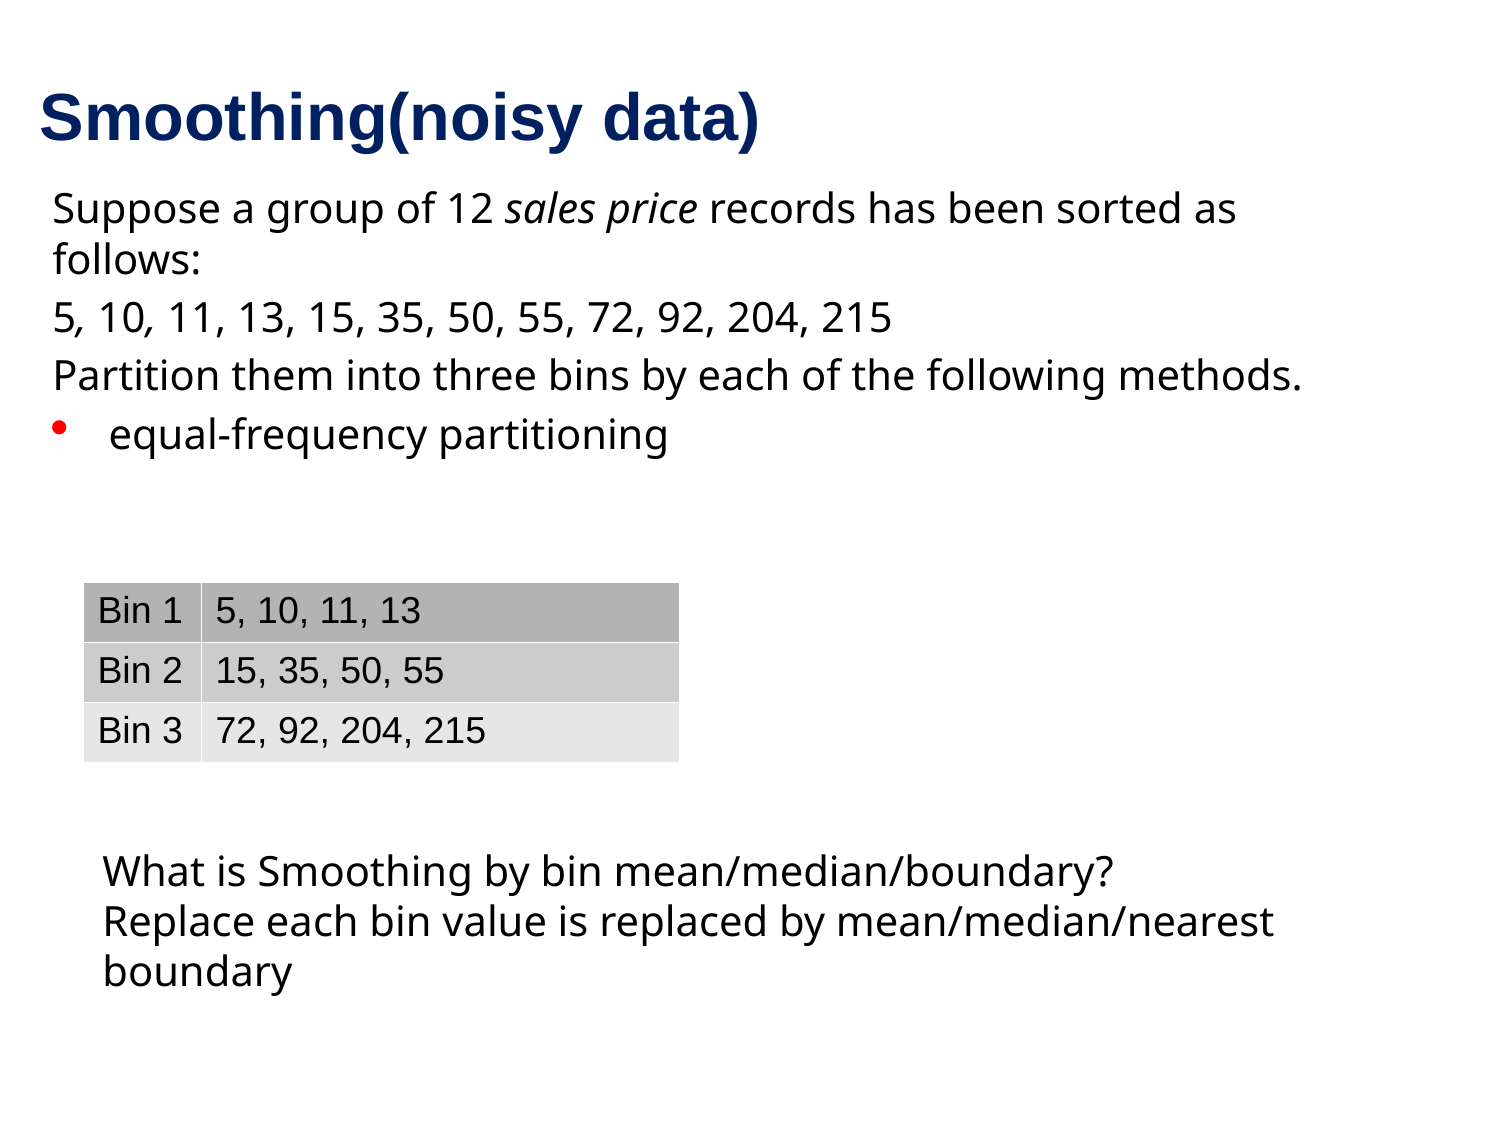

# Smoothing(noisy data)
Suppose a group of 12 sales price records has been sorted as follows:
5, 10, 11, 13, 15, 35, 50, 55, 72, 92, 204, 215
Partition them into three bins by each of the following methods.
equal-frequency partitioning
| Bin 1 | 5, 10, 11, 13 |
| --- | --- |
| Bin 2 | 15, 35, 50, 55 |
| Bin 3 | 72, 92, 204, 215 |
What is Smoothing by bin mean/median/boundary?
Replace each bin value is replaced by mean/median/nearest boundary